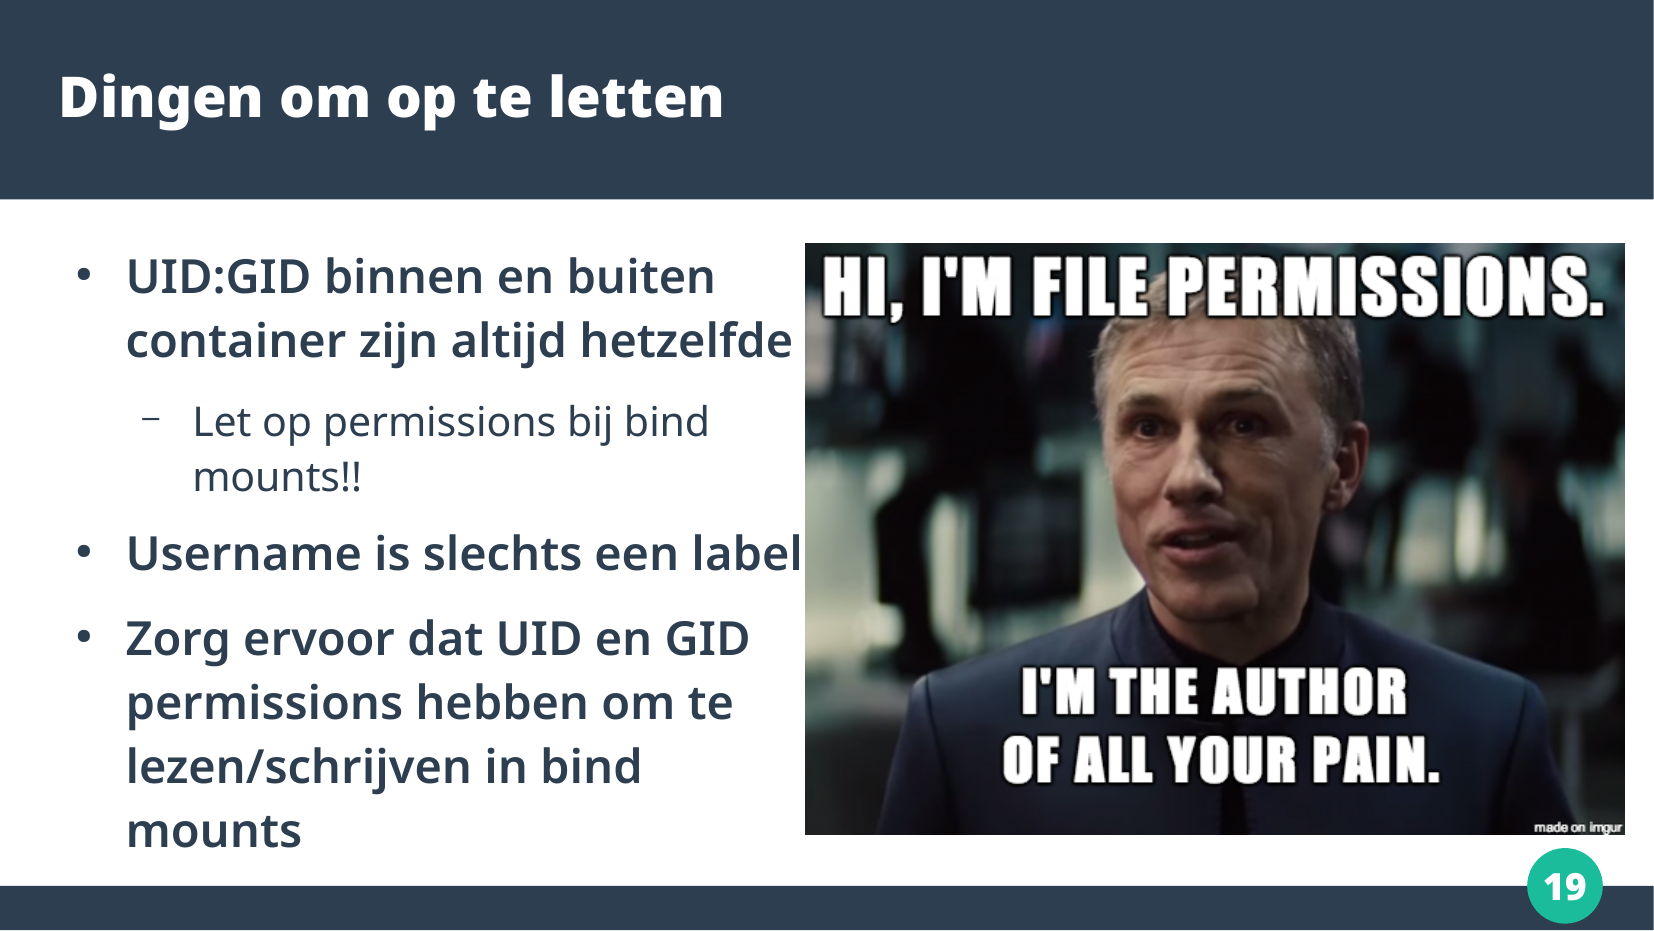

# Dingen om op te letten
UID:GID binnen en buiten container zijn altijd hetzelfde
Let op permissions bij bind mounts!!
Username is slechts een label
Zorg ervoor dat UID en GID permissions hebben om te lezen/schrijven in bind mounts